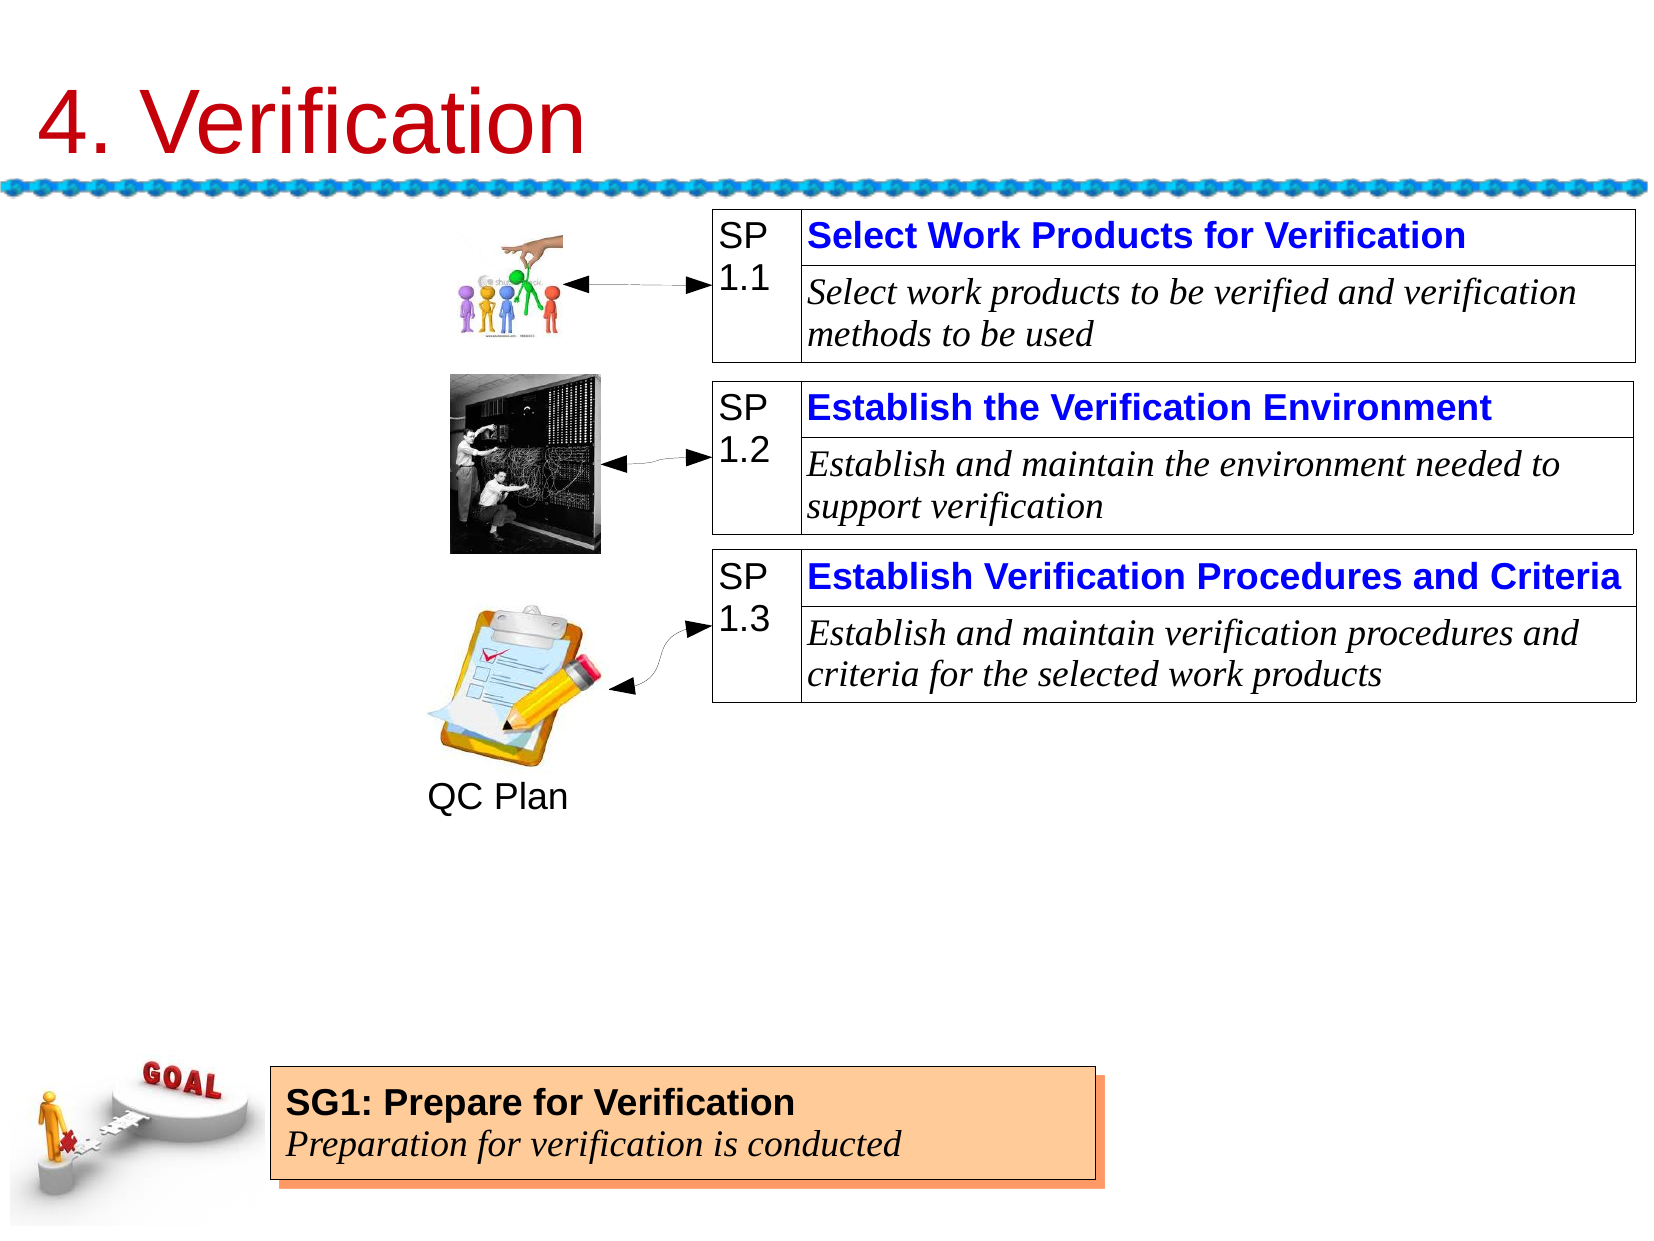

# 4. Verification
| SP 1.1 | Select Work Products for Verification |
| --- | --- |
| | Select work products to be verified and verification methods to be used |
| SP 1.2 | Establish the Verification Environment |
| --- | --- |
| | Establish and maintain the environment needed to support verification |
| SP 1.3 | Establish Verification Procedures and Criteria |
| --- | --- |
| | Establish and maintain verification procedures and criteria for the selected work products |
QC Plan
SG1: Prepare for Verification
Preparation for verification is conducted